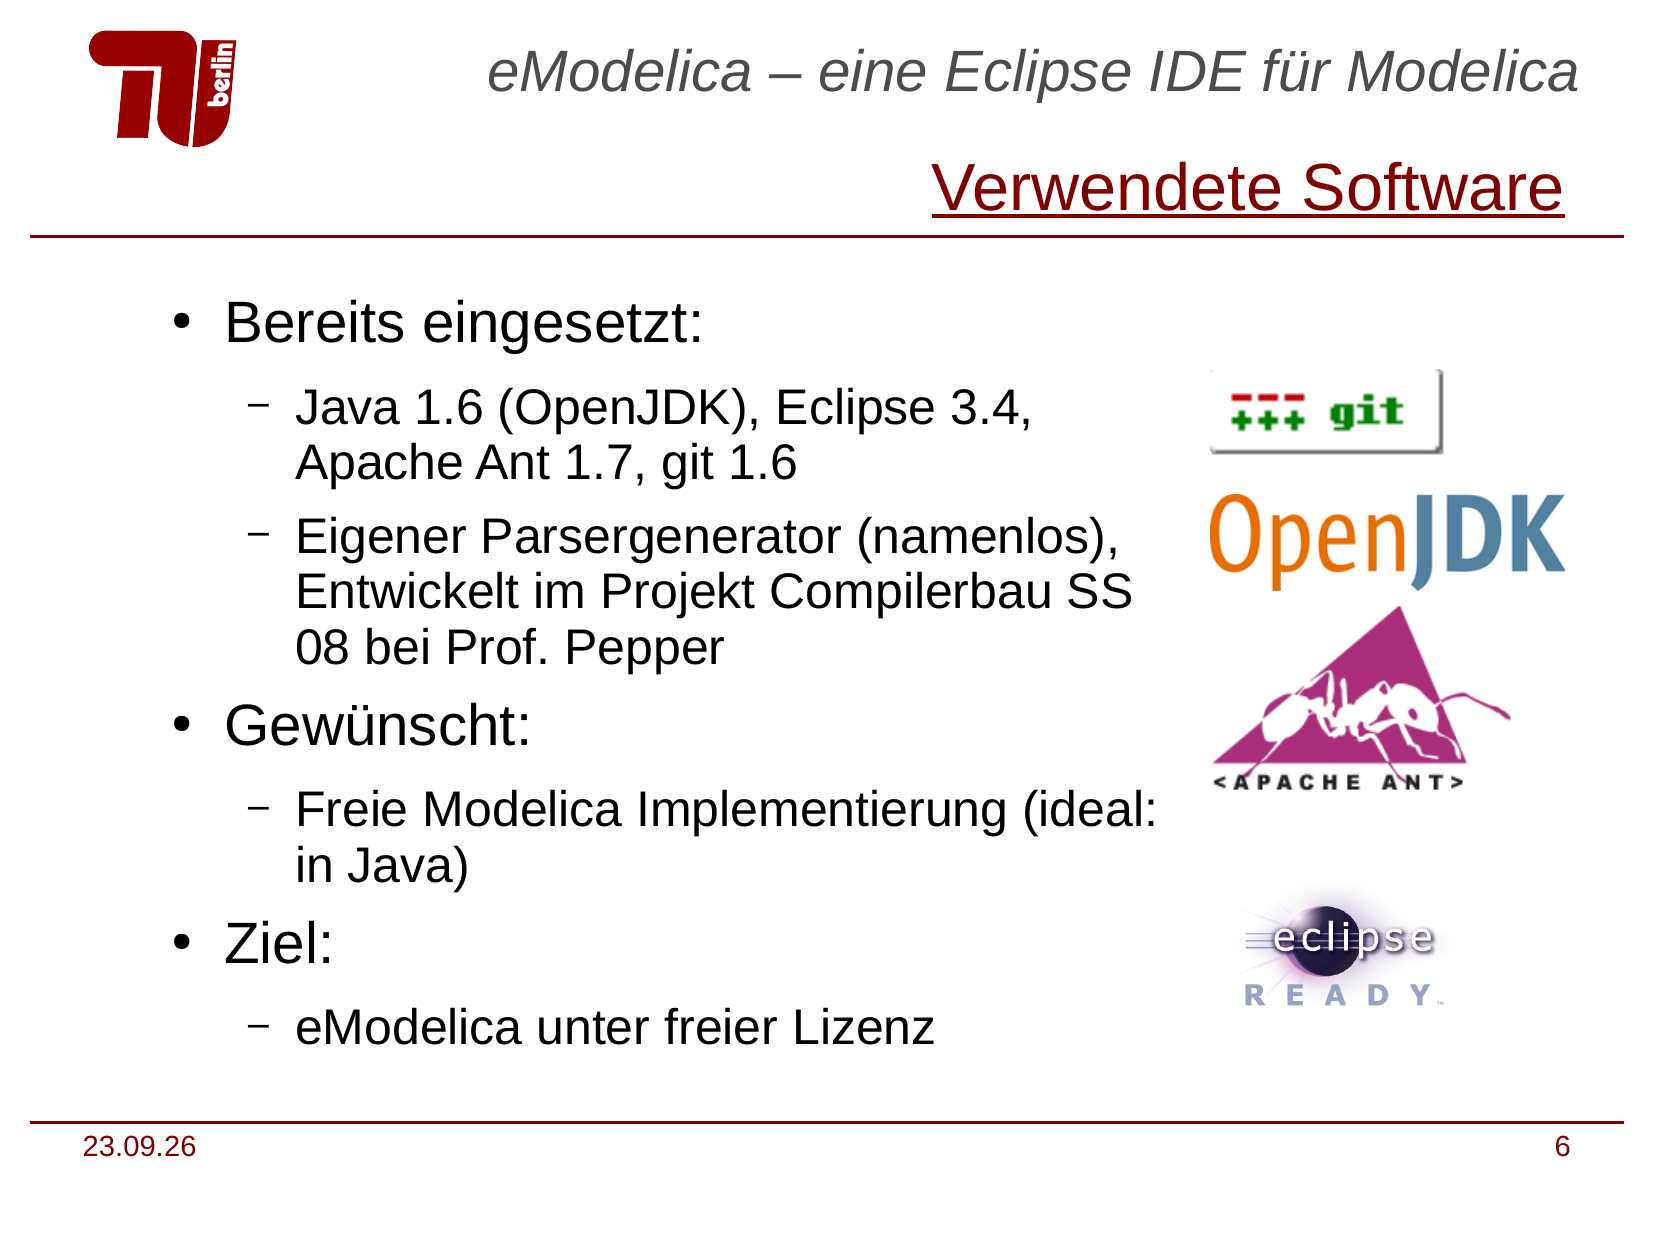

# Verwendete Software
Bereits eingesetzt:
Java 1.6 (OpenJDK), Eclipse 3.4, Apache Ant 1.7, git 1.6
Eigener Parsergenerator (namenlos), Entwickelt im Projekt Compilerbau SS 08 bei Prof. Pepper
Gewünscht:
Freie Modelica Implementierung (ideal: in Java)
Ziel:
eModelica unter freier Lizenz
Christoph Höger
6